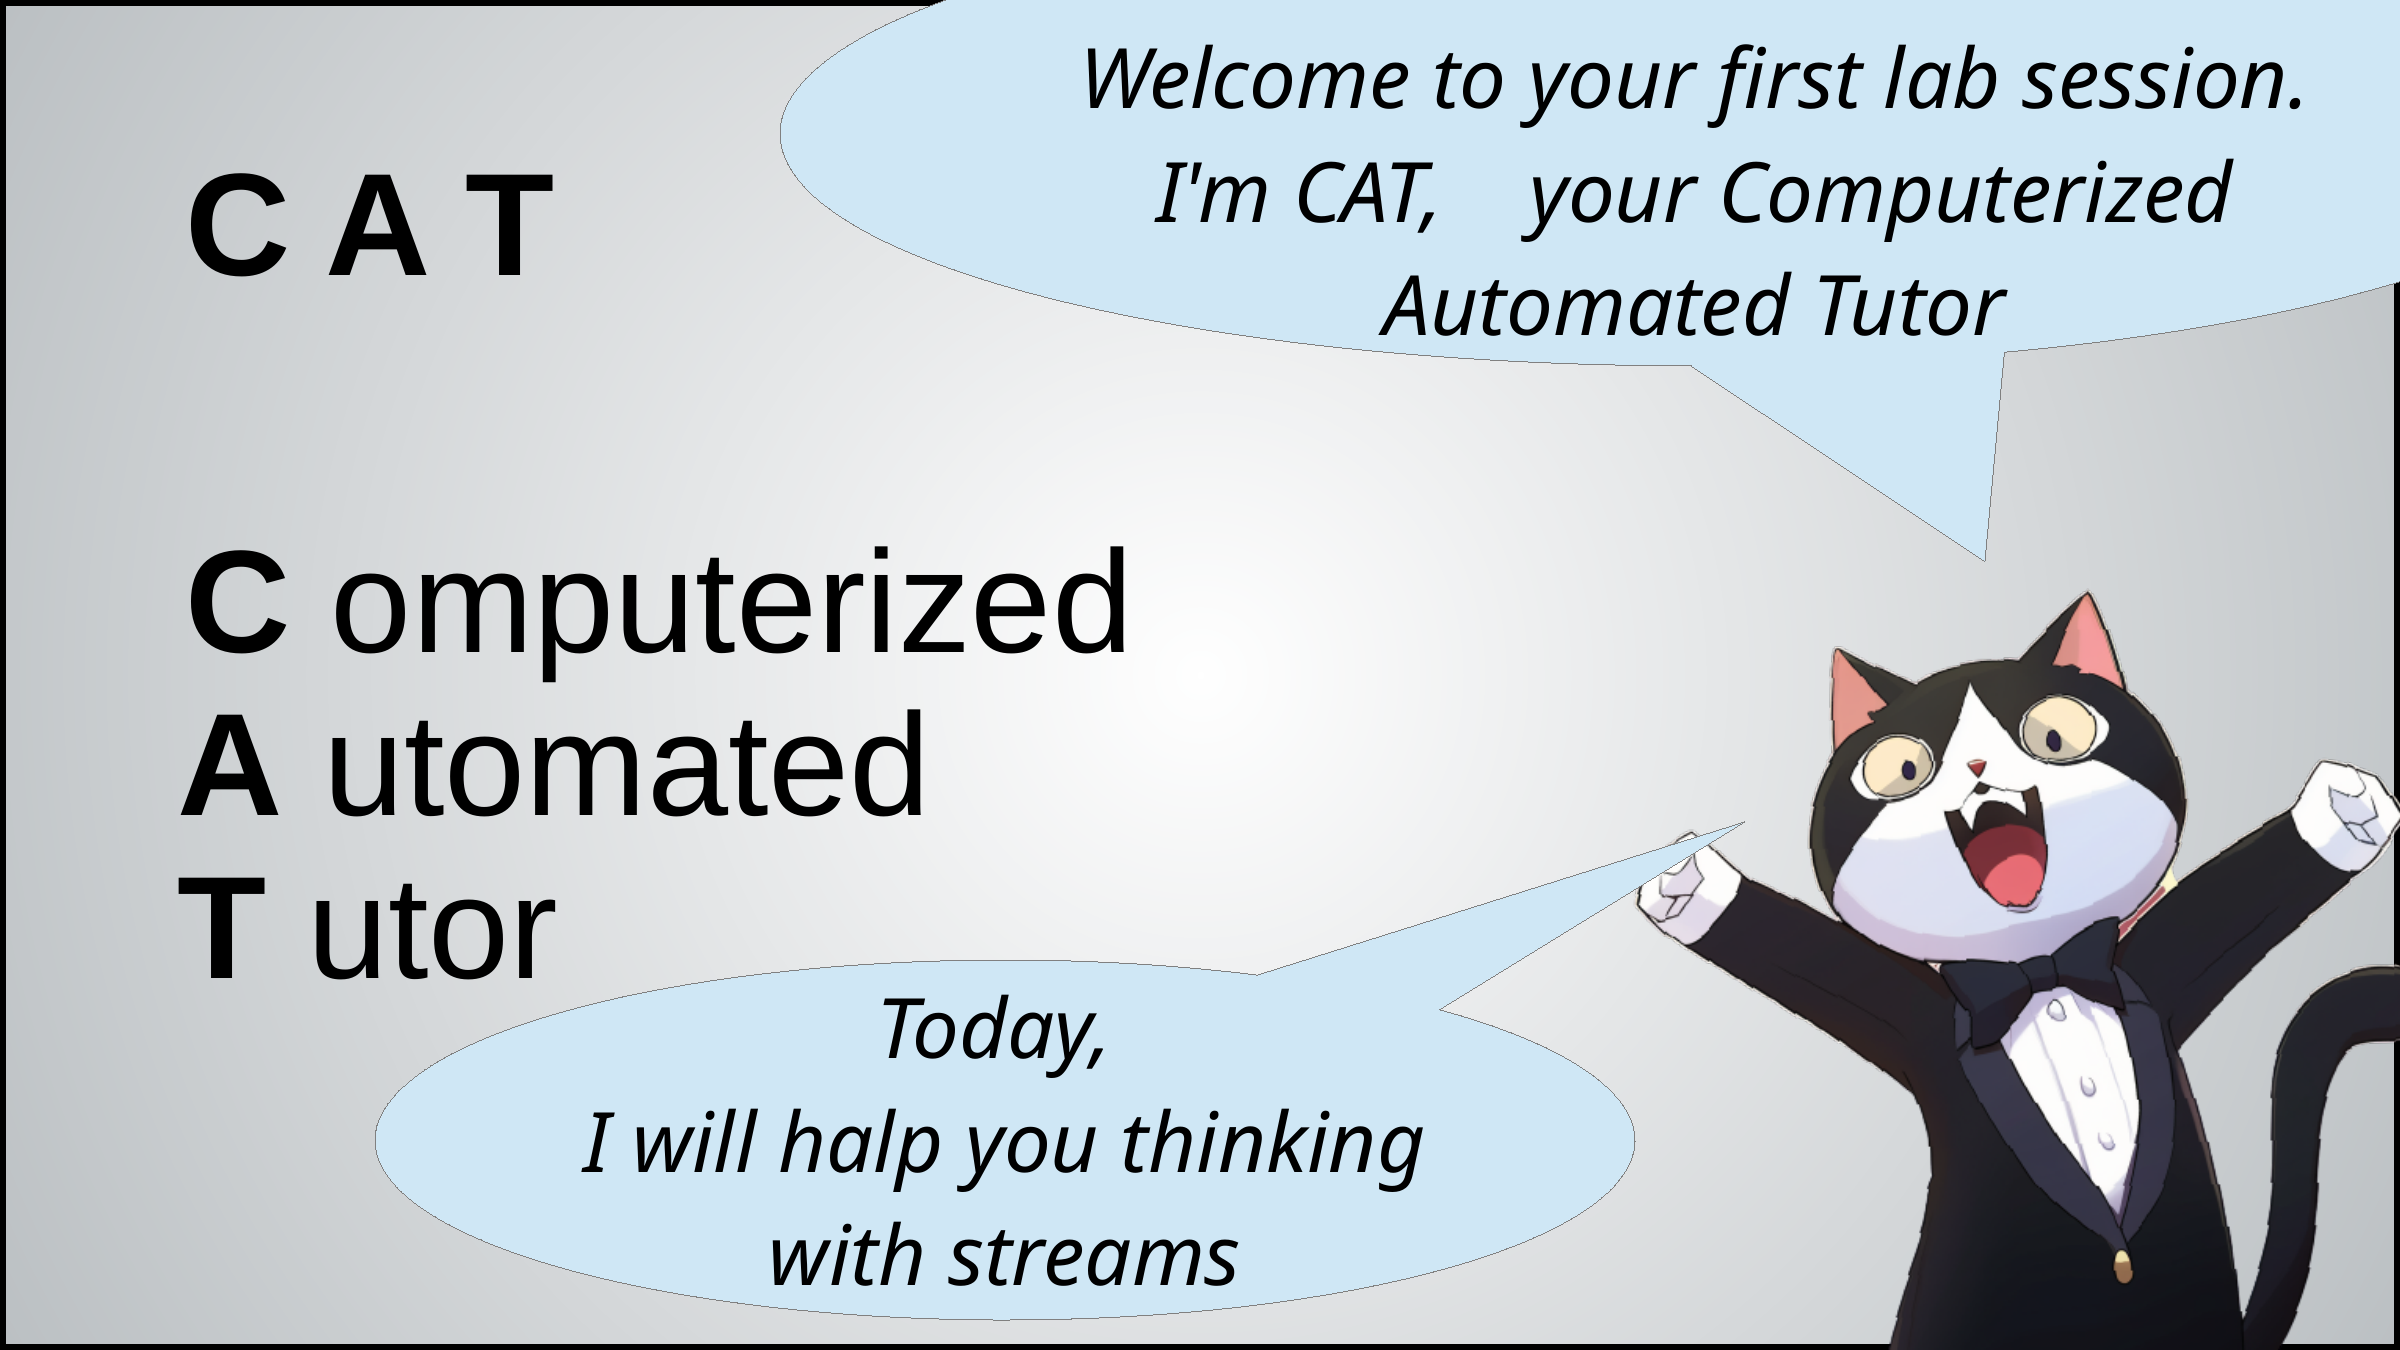

Welcome to your first lab session. I'm CAT, your Computerized Automated Tutor
# C A T
C omputerized
A utomated
T utor
Today,
I will halp you thinking with streams